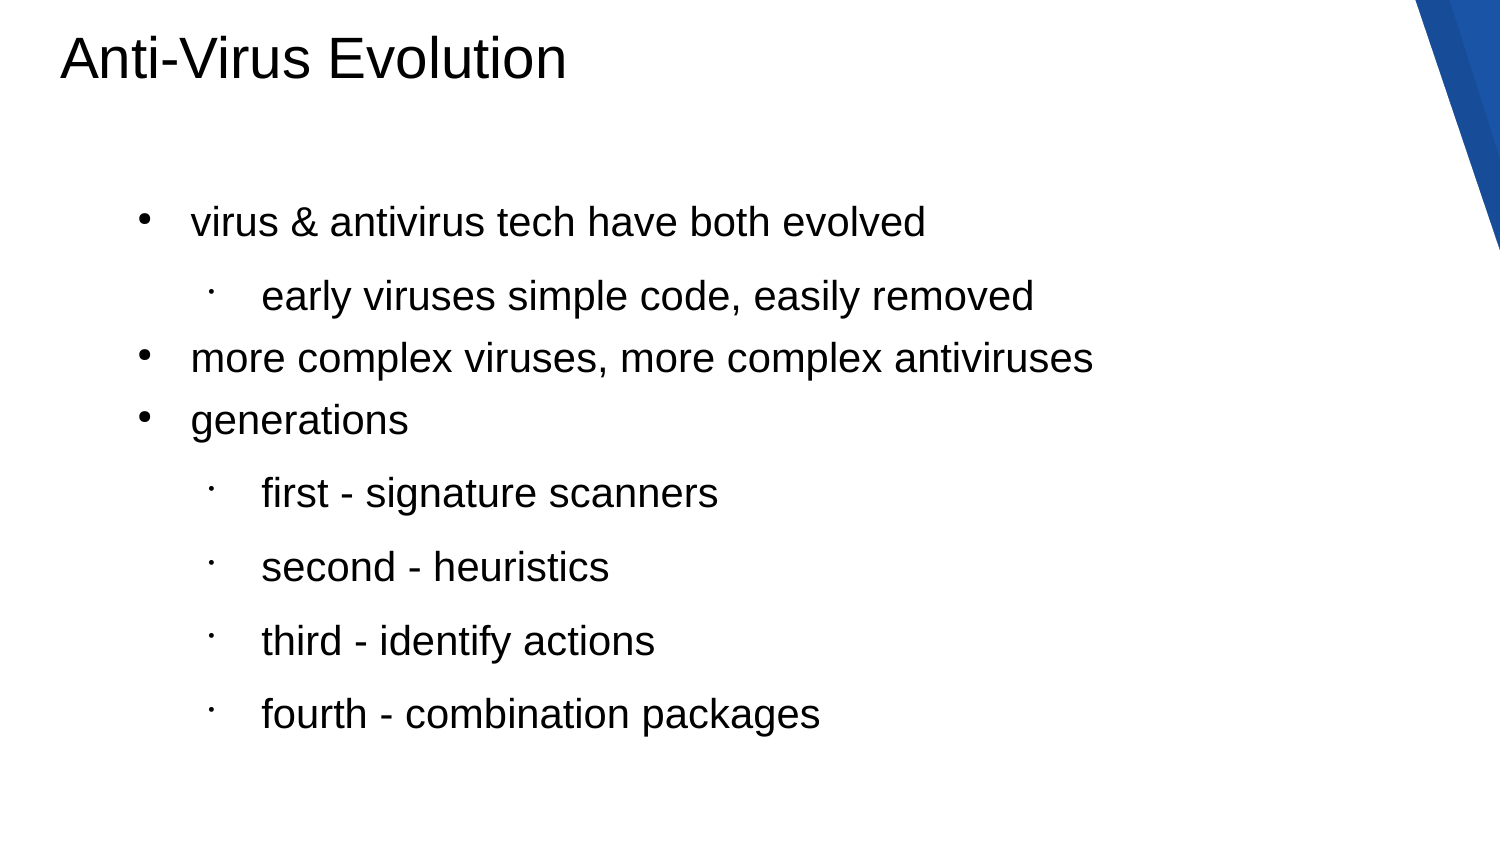

Anti-Virus Evolution
# virus & antivirus tech have both evolved
early viruses simple code, easily removed
more complex viruses, more complex antiviruses
generations
first - signature scanners
second - heuristics
third - identify actions
fourth - combination packages